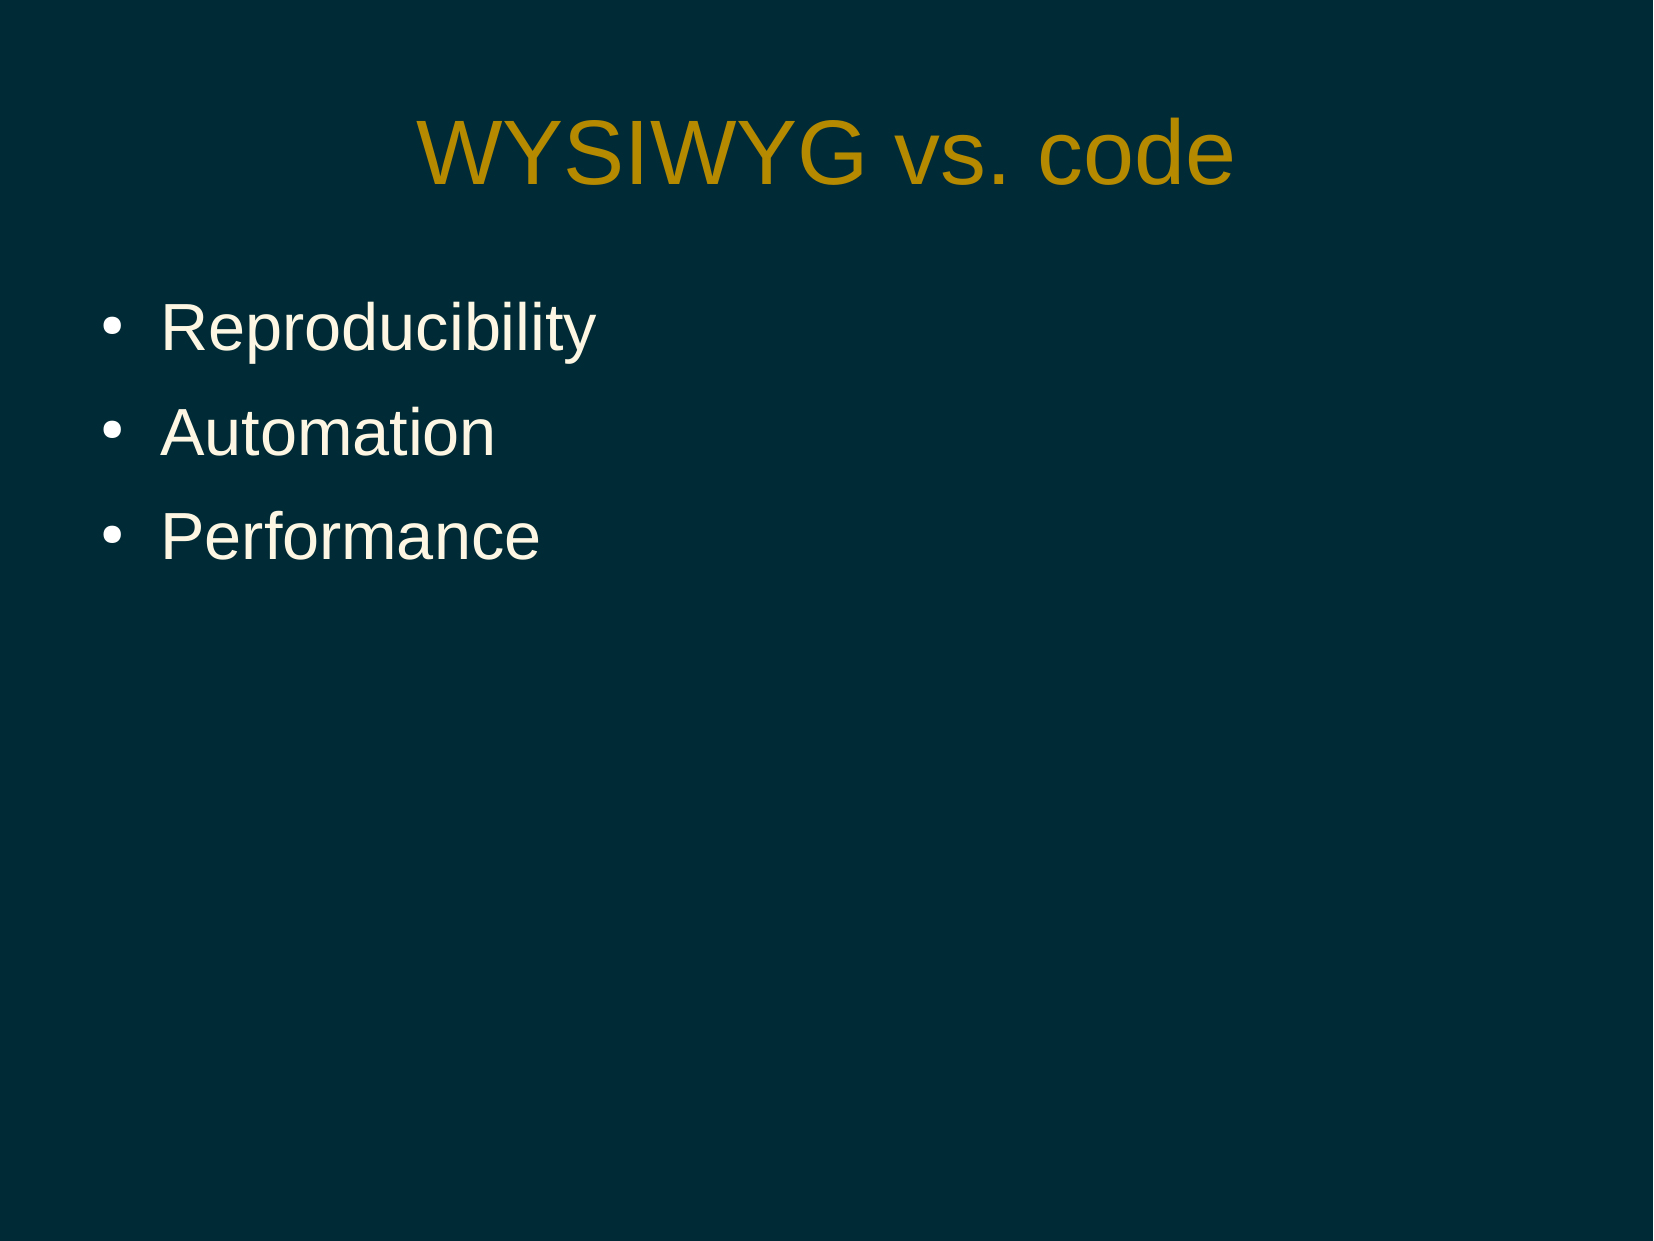

# WYSIWYG vs. code
Reproducibility
Automation
Performance